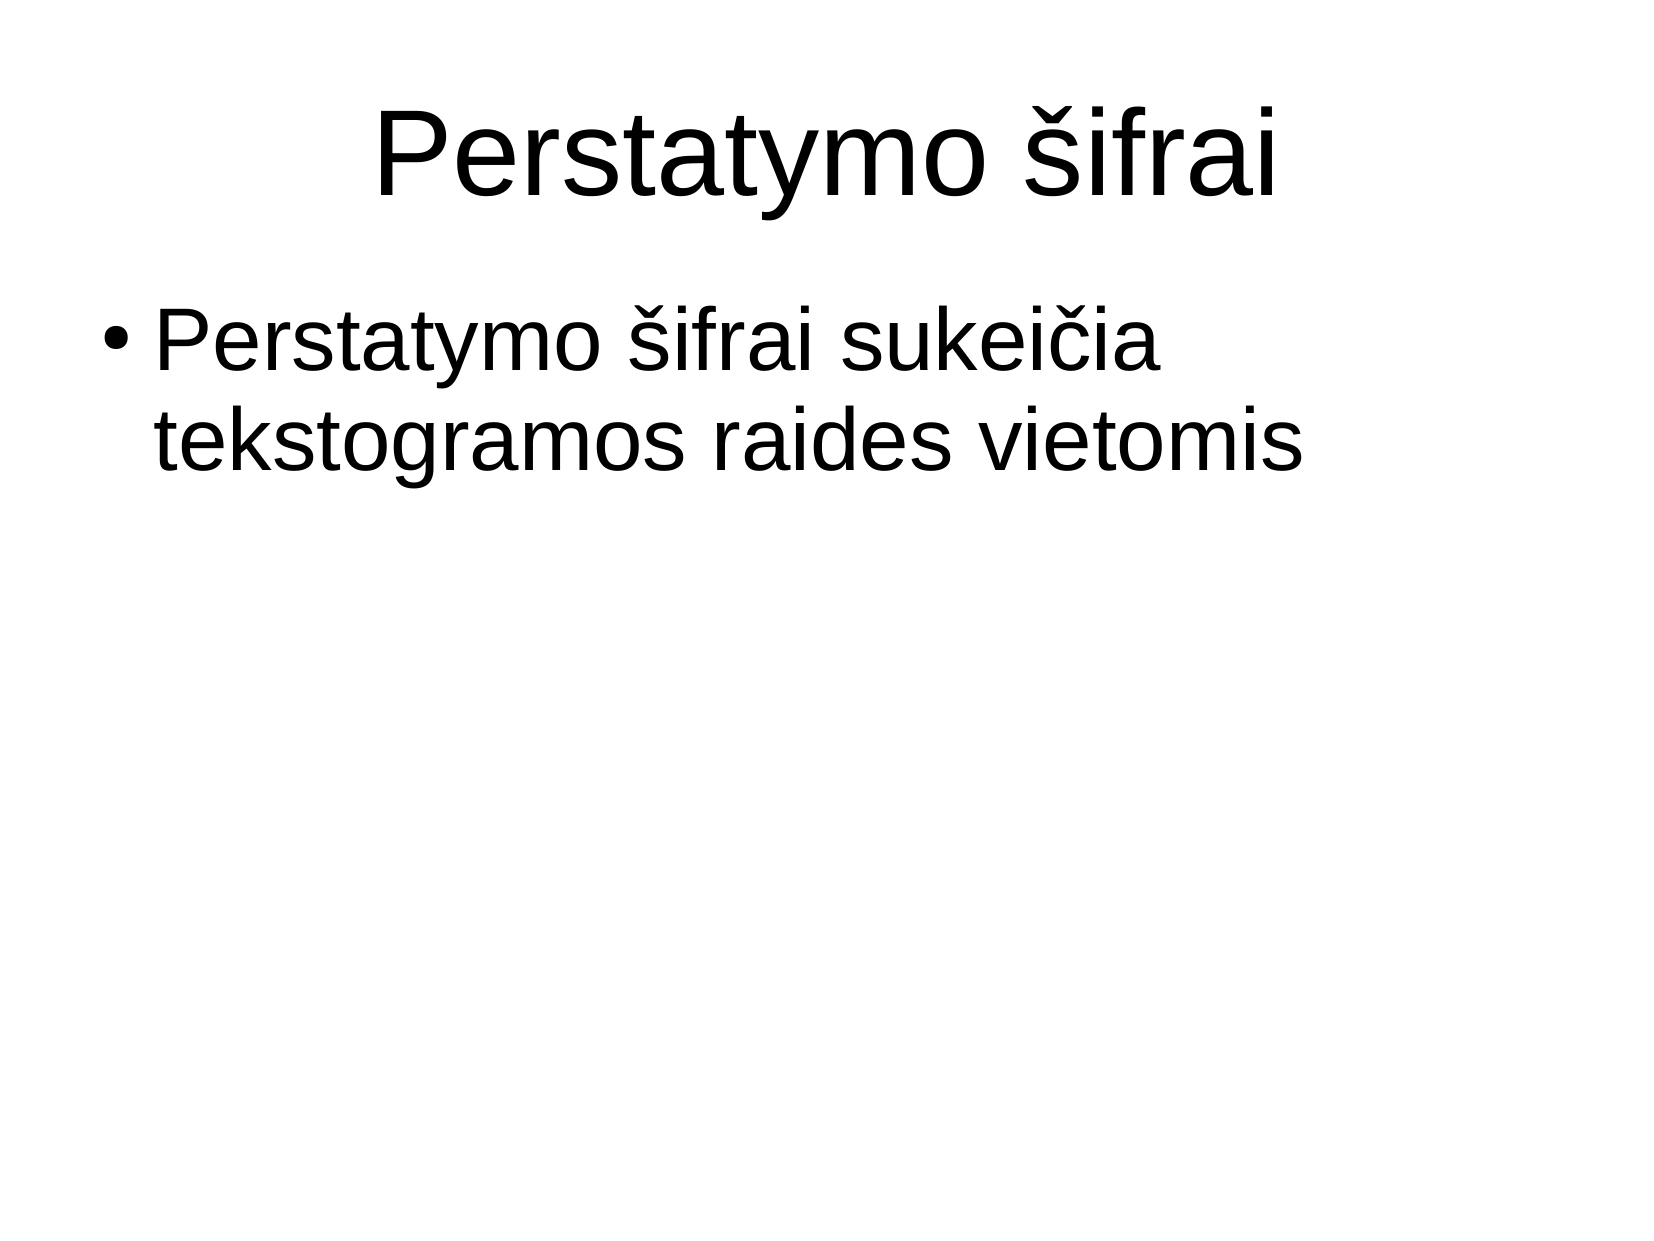

# Perstatymo šifrai
Perstatymo šifrai sukeičia tekstogramos raides vietomis